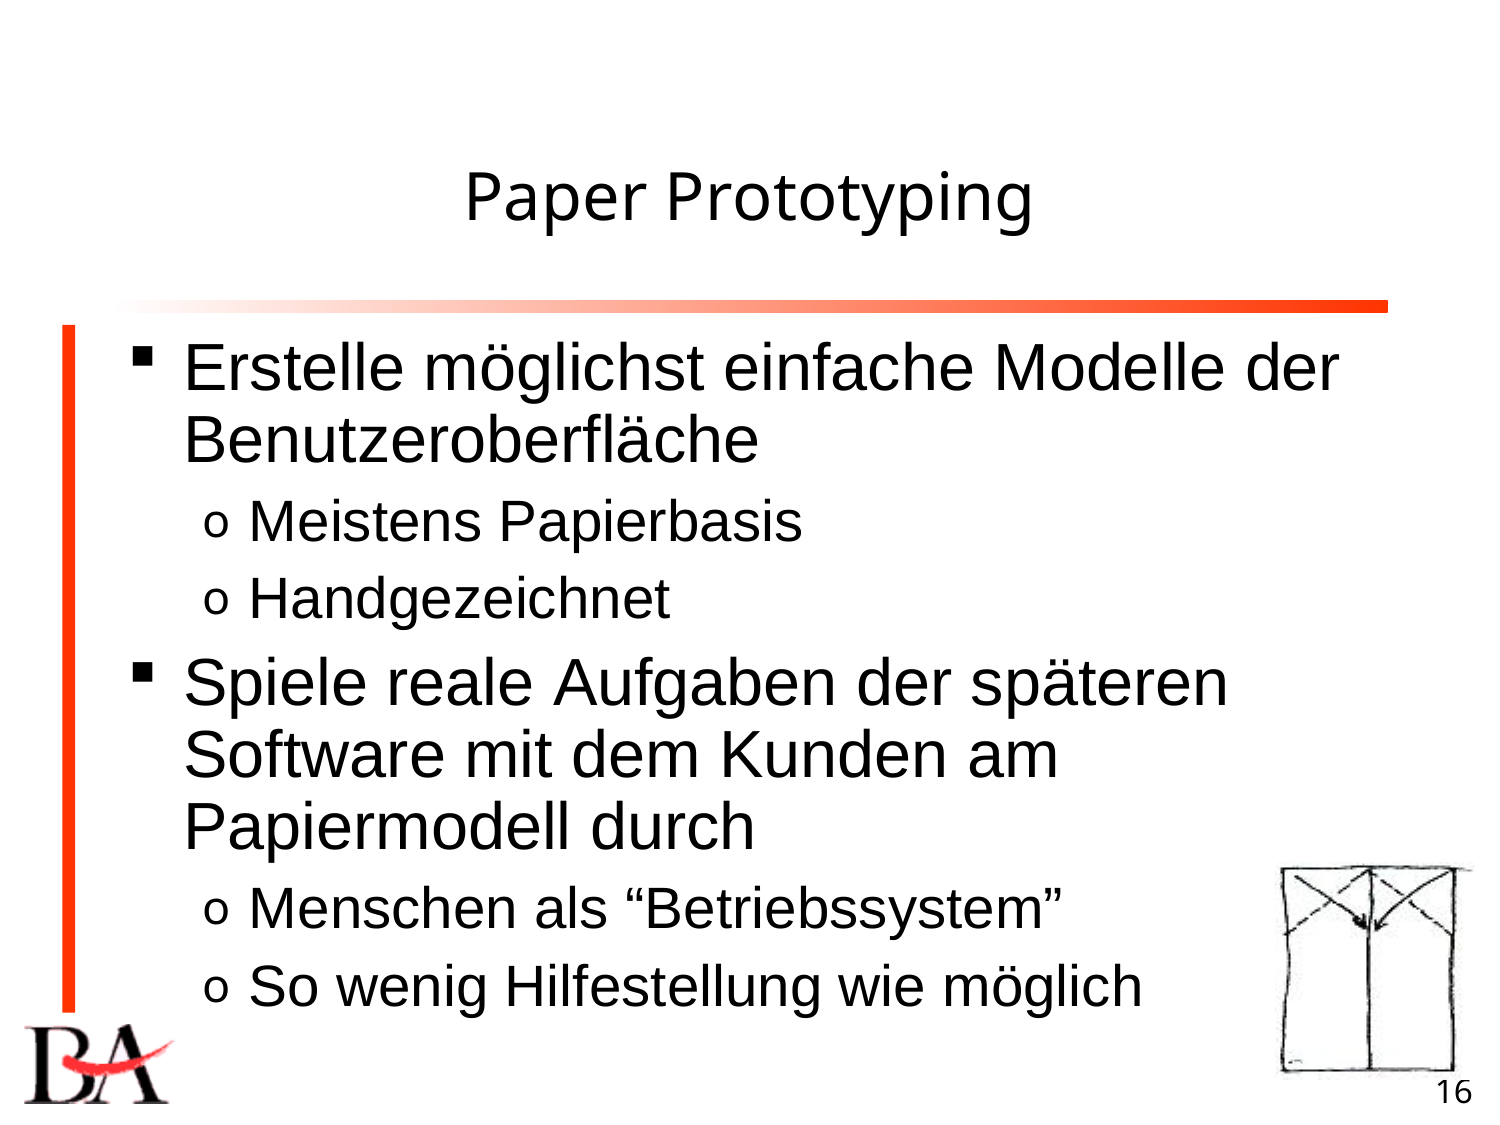

# Paper Prototyping
Erstelle möglichst einfache Modelle der Benutzeroberfläche
Meistens Papierbasis
Handgezeichnet
Spiele reale Aufgaben der späteren Software mit dem Kunden am Papiermodell durch
Menschen als “Betriebssystem”
So wenig Hilfestellung wie möglich